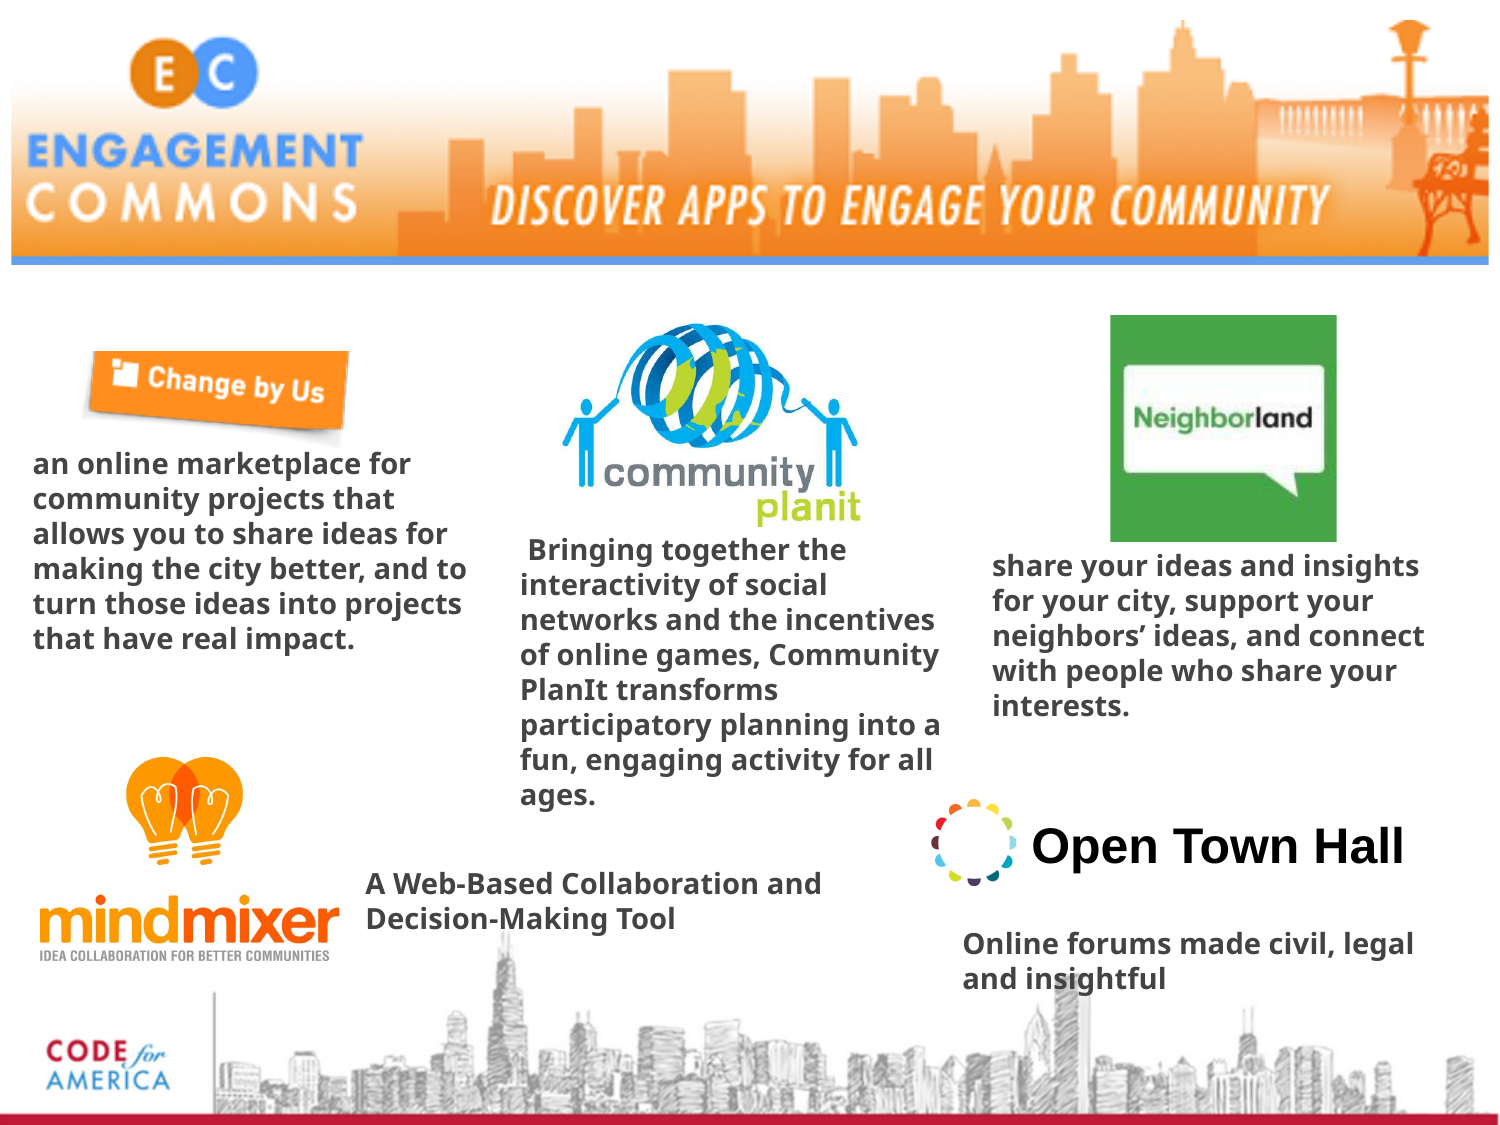

an online marketplace for community projects that allows you to share ideas for making the city better, and to turn those ideas into projects that have real impact.
 Bringing together the interactivity of social networks and the incentives of online games, Community PlanIt transforms participatory planning into a fun, engaging activity for all ages.
share your ideas and insights for your city, support your neighbors’ ideas, and connect with people who share your interests.
Open Town Hall
A Web-Based Collaboration and Decision-Making Tool
Online forums made civil, legal and insightful